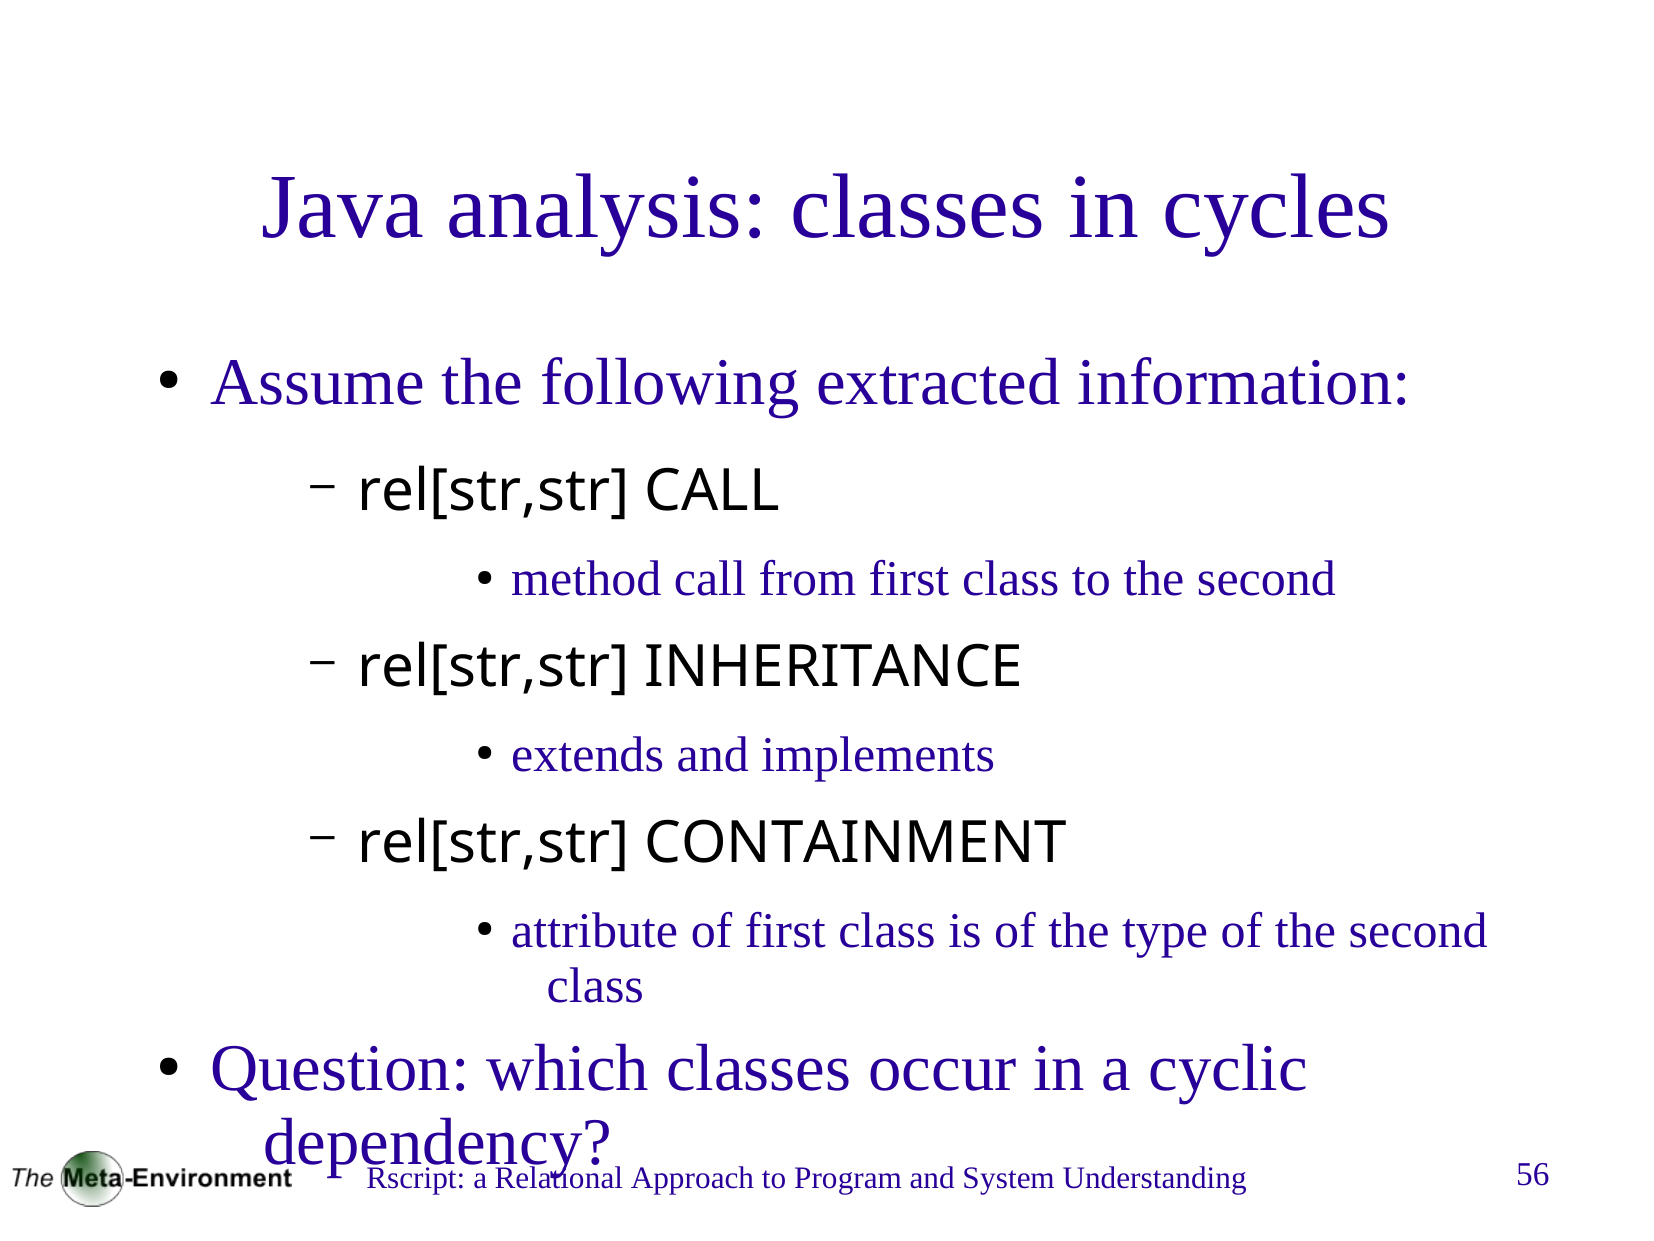

# Java analysis: classes in cycles
Assume the following extracted information:
rel[str,str] CALL
method call from first class to the second
rel[str,str] INHERITANCE
extends and implements
rel[str,str] CONTAINMENT
attribute of first class is of the type of the second class
Question: which classes occur in a cyclic dependency?